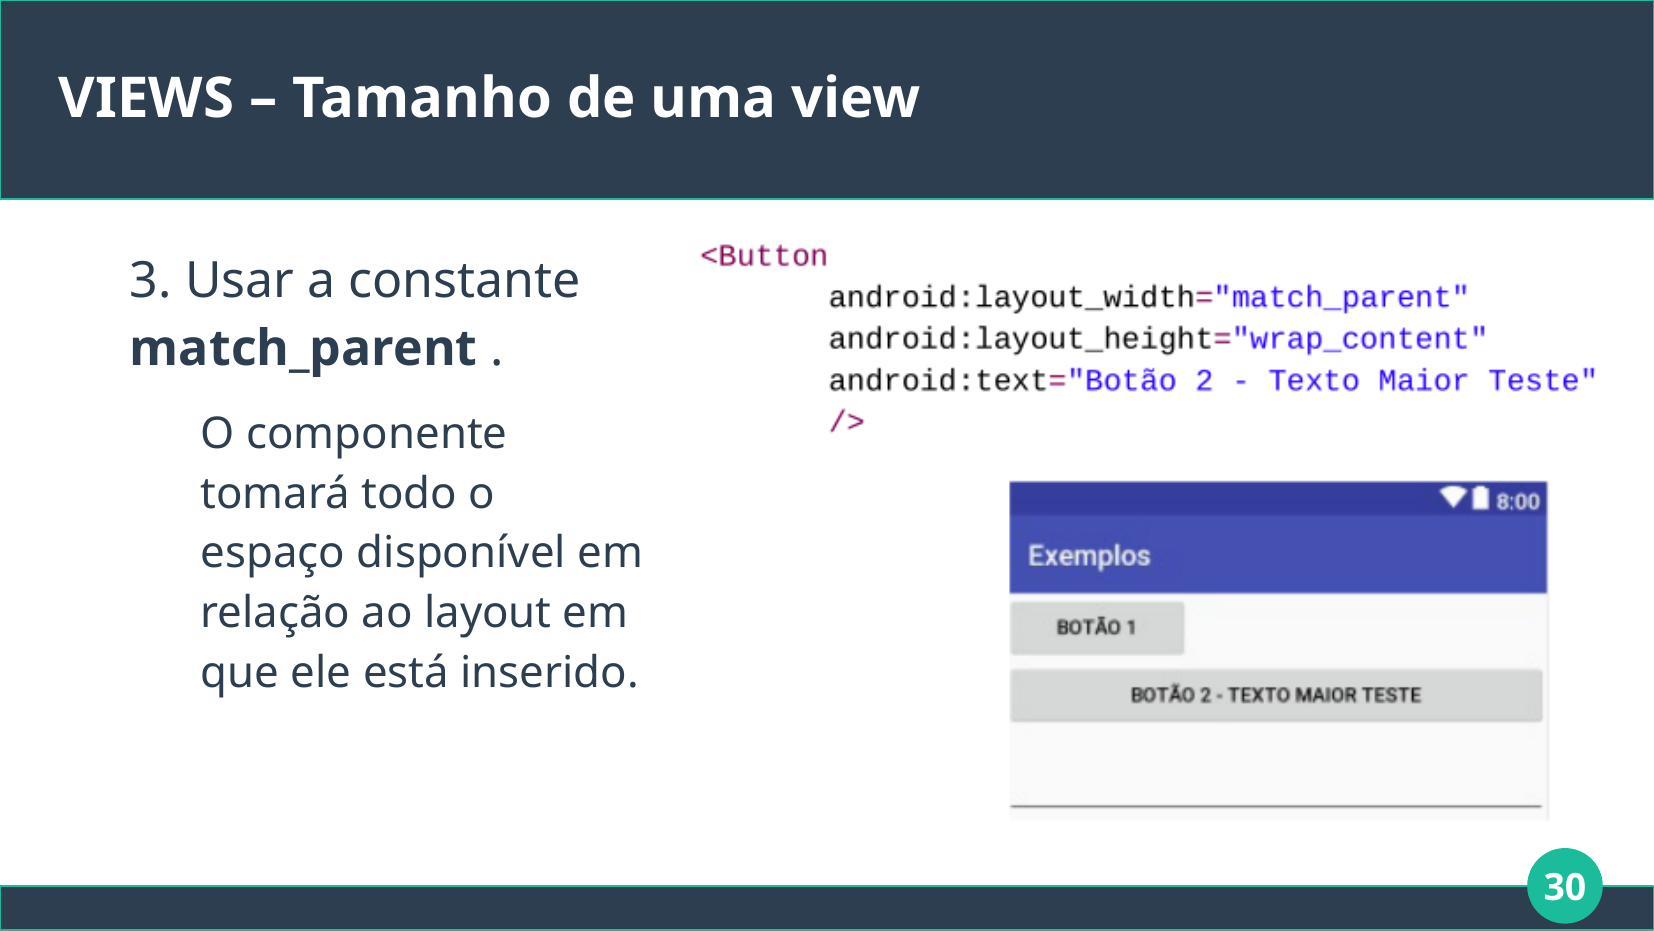

# VIEWS – Tamanho de uma view
3. Usar a constante match_parent .
O componente tomará todo o espaço disponível em relação ao layout em que ele está inserido.
30